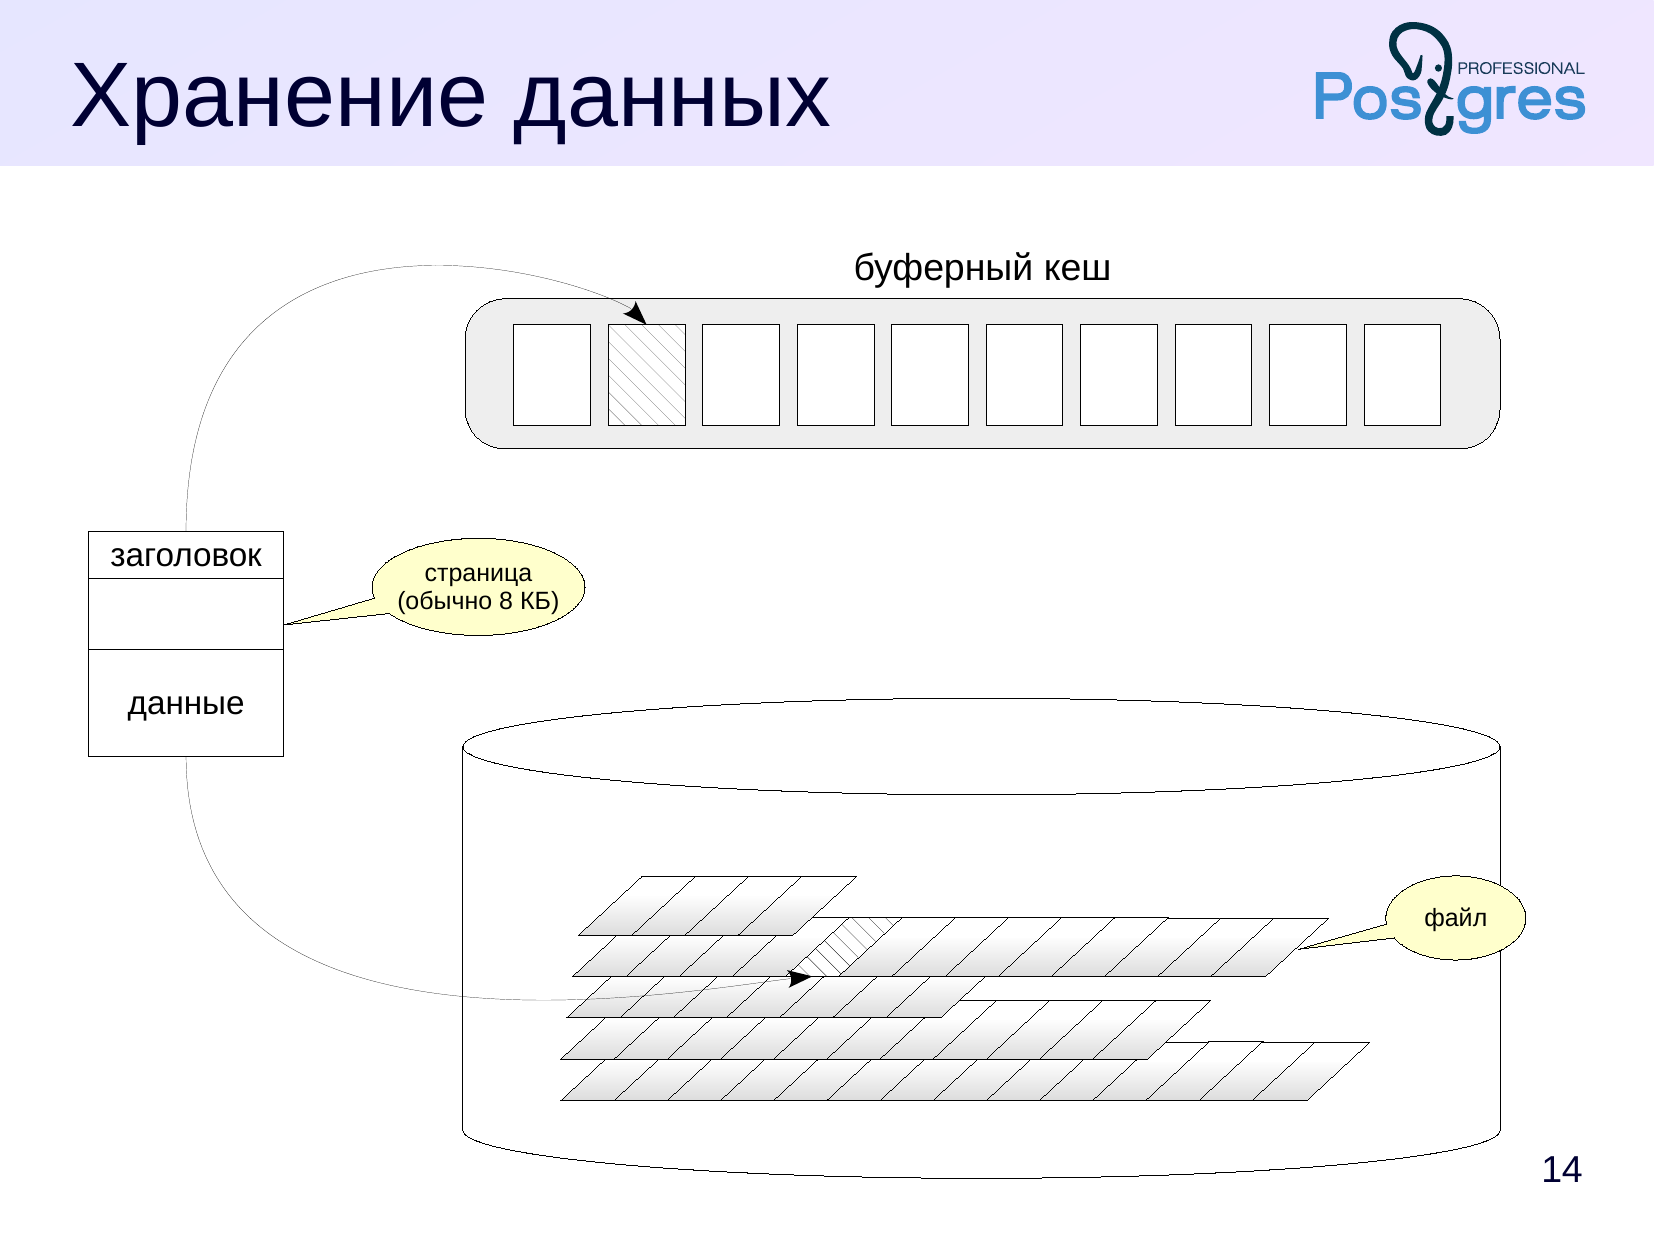

# Хранение данных
буферный кеш
заголовок
страница
(обычно 8 КБ)
данные
файл